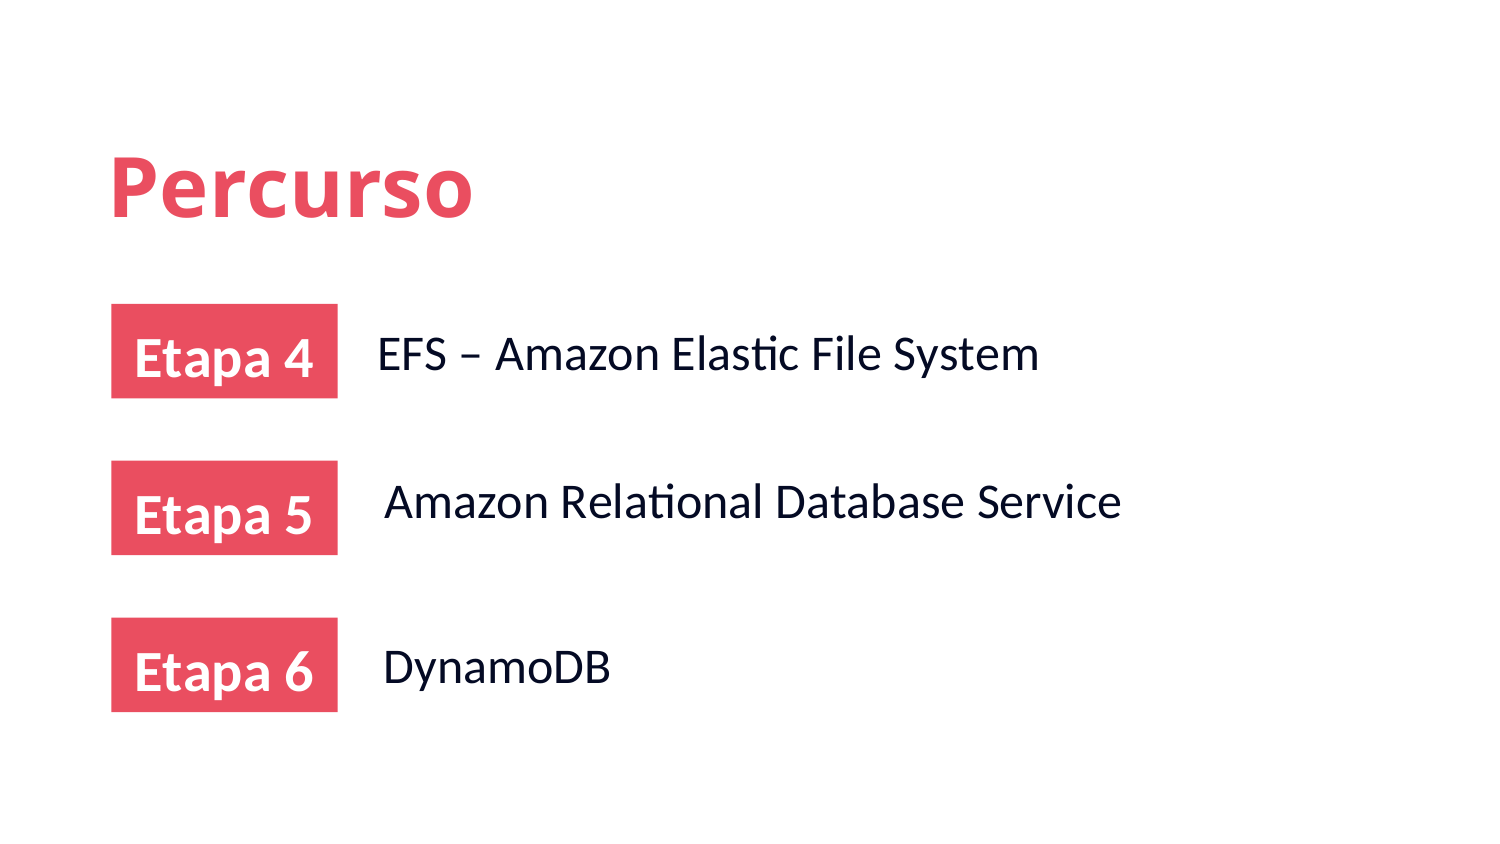

Percurso
Etapa 4
EFS – Amazon Elastic File System
Etapa 5
Amazon Relational Database Service
Etapa 6
DynamoDB